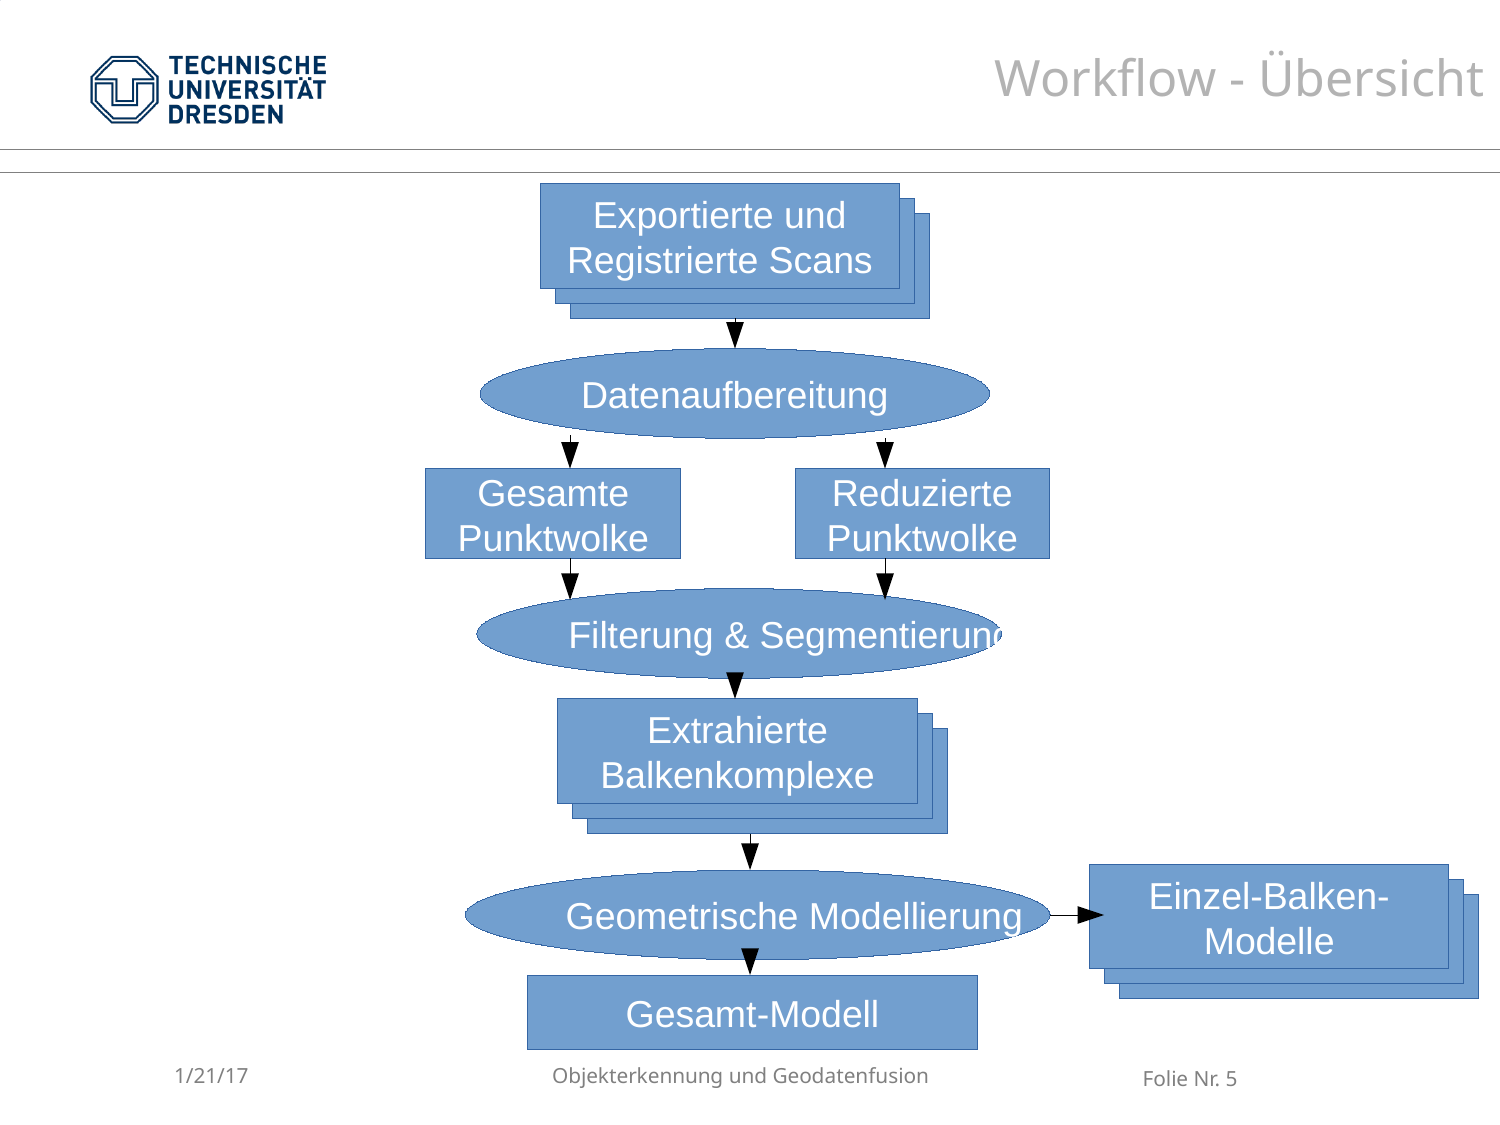

Workflow - Übersicht
Exportierte und
Registrierte Scans
Datenaufbereitung
Gesamte
Punktwolke
Reduzierte
Punktwolke
Filterung & Segmentierung
Extrahierte
Balkenkomplexe
Einzel-Balken-
Modelle
Geometrische Modellierung
Gesamt-Modell
1/21/17